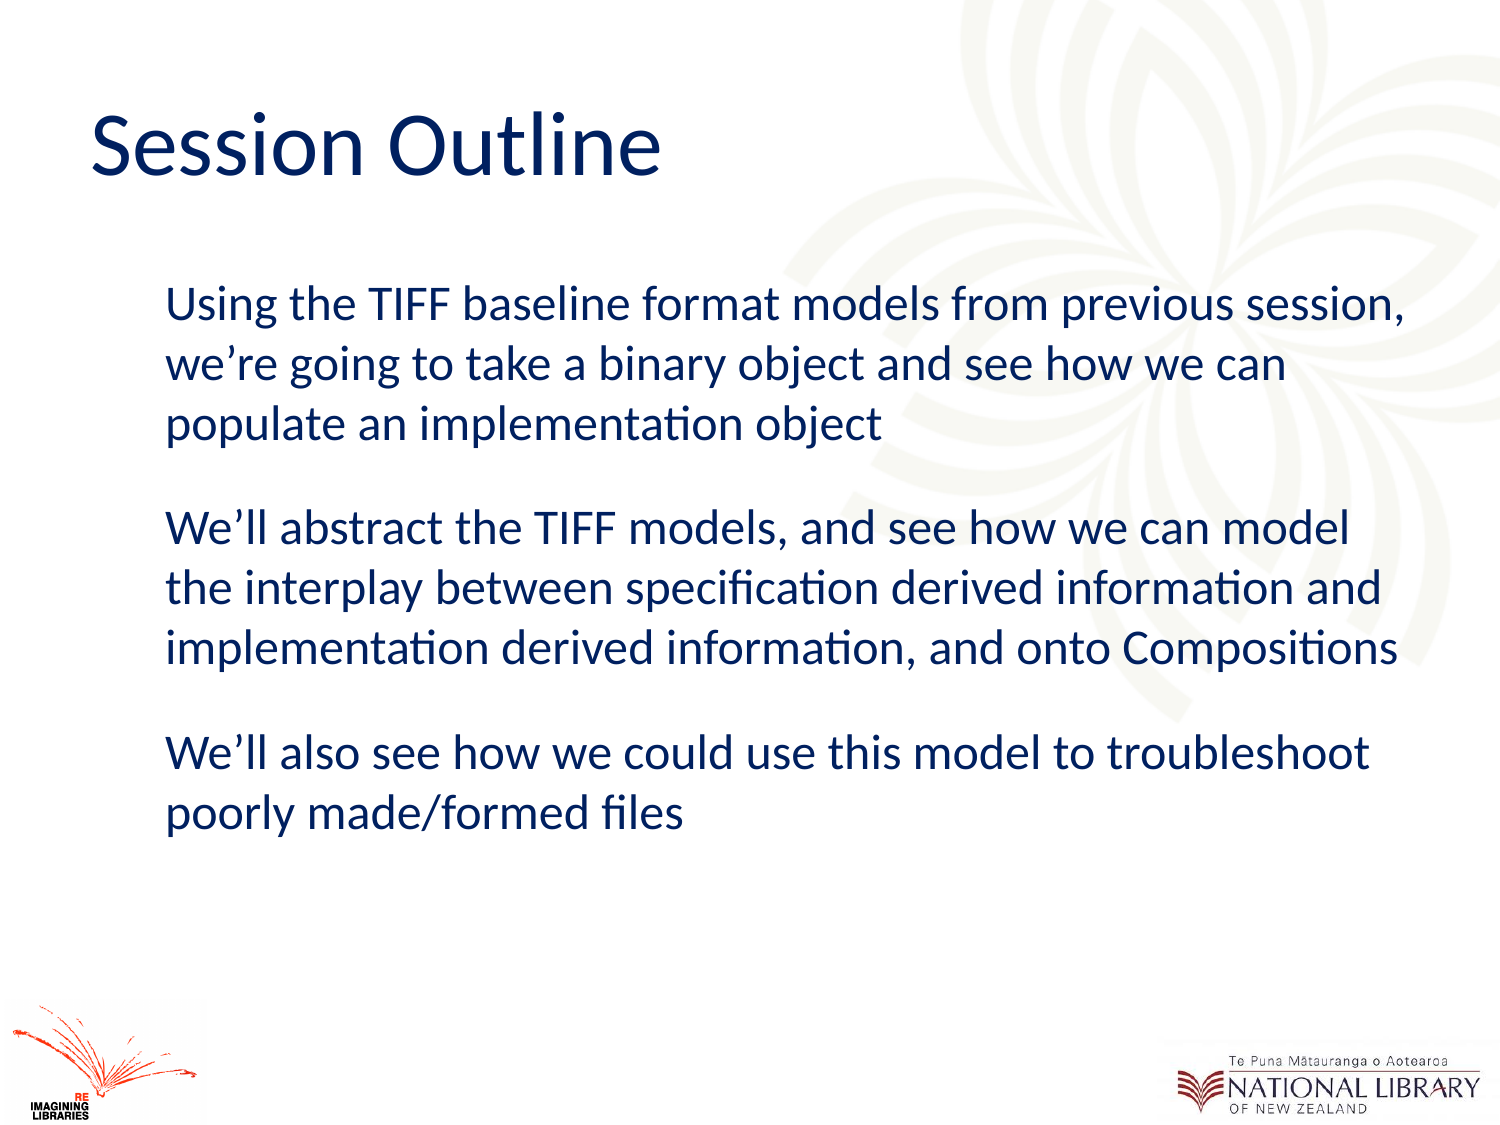

# Session Outline
Using the TIFF baseline format models from previous session, we’re going to take a binary object and see how we can populate an implementation object
We’ll abstract the TIFF models, and see how we can model the interplay between specification derived information and implementation derived information, and onto Compositions
We’ll also see how we could use this model to troubleshoot poorly made/formed files